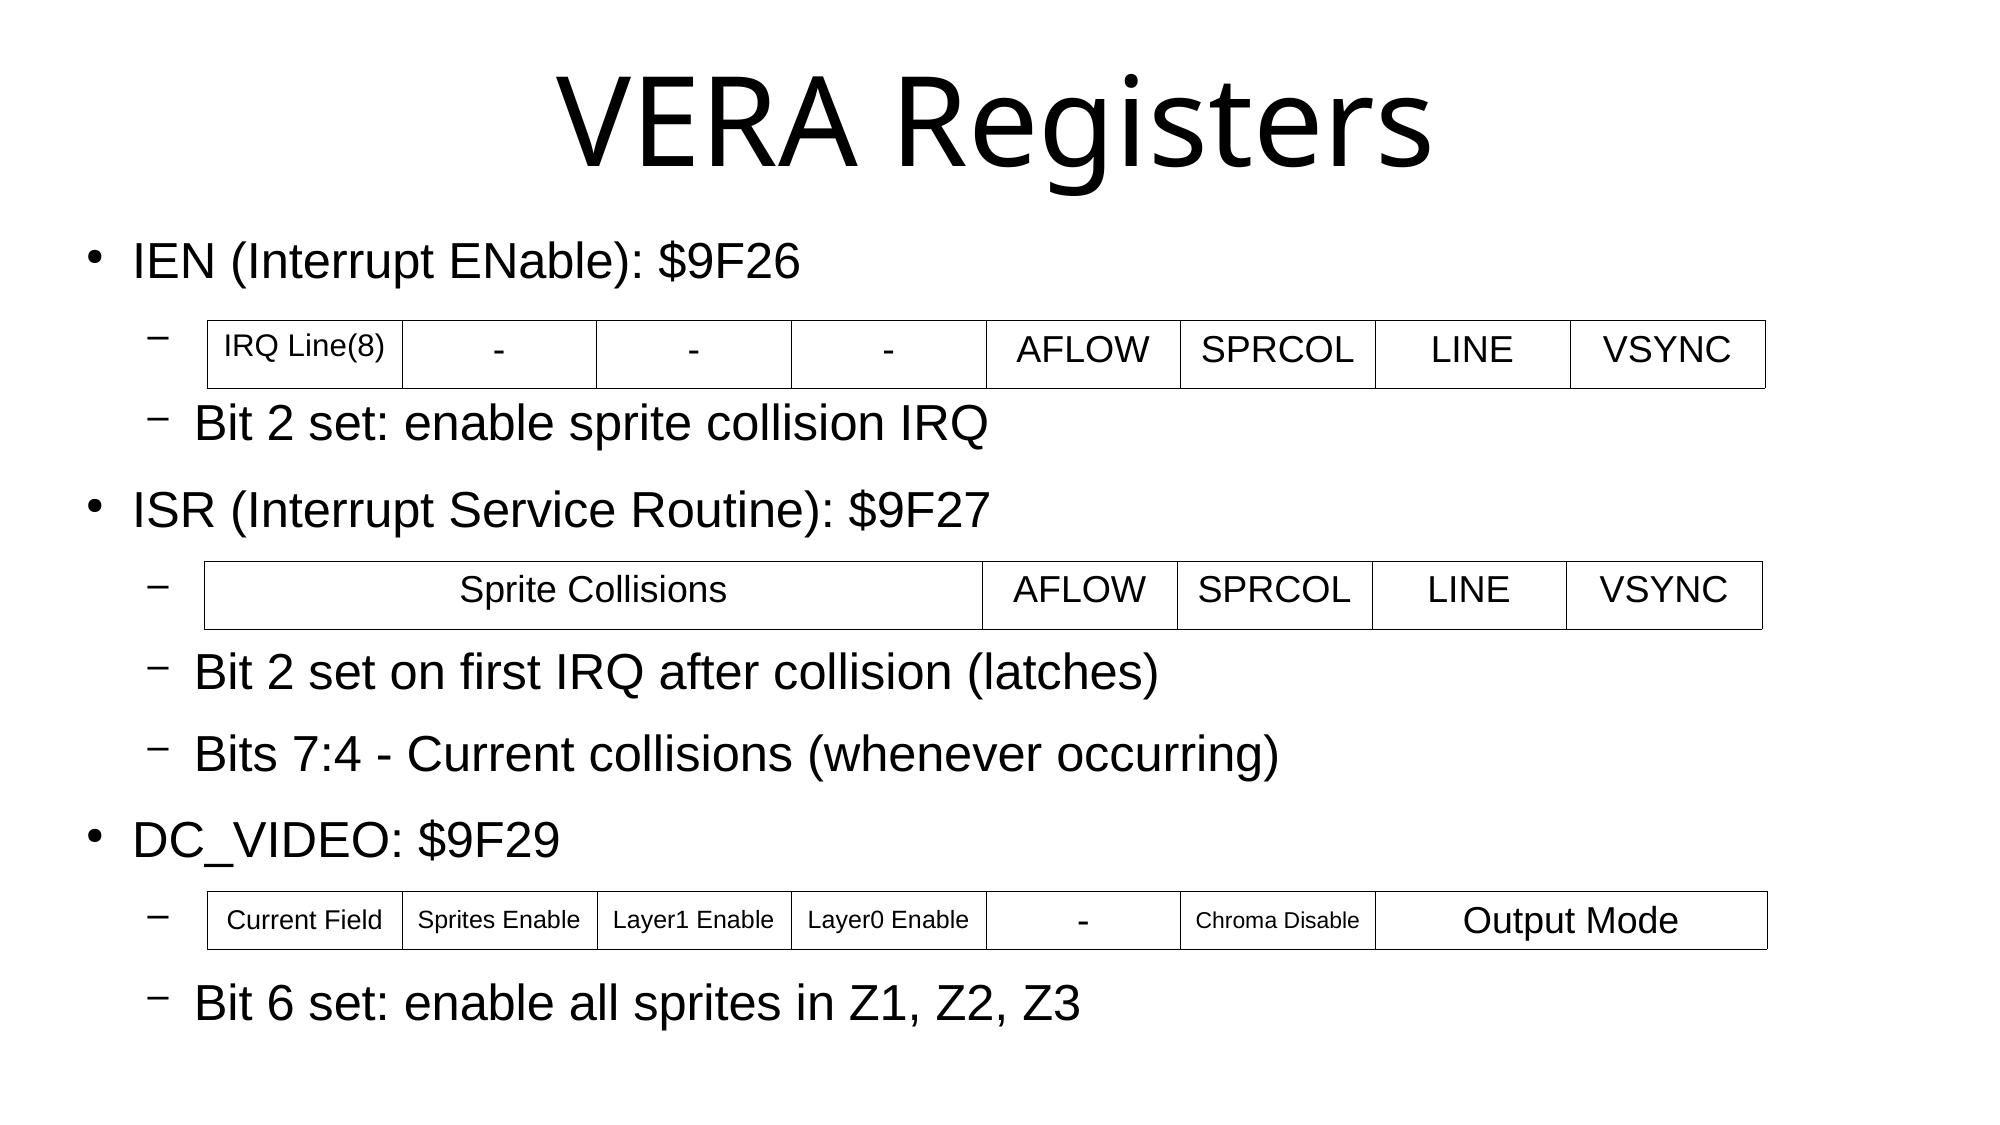

VERA Registers
# IEN (Interrupt ENable): $9F26
Bit 2 set: enable sprite collision IRQ
ISR (Interrupt Service Routine): $9F27
Bit 2 set on first IRQ after collision (latches)
Bits 7:4 - Current collisions (whenever occurring)
DC_VIDEO: $9F29
Bit 6 set: enable all sprites in Z1, Z2, Z3
| IRQ Line(8) | - | - | - | AFLOW | SPRCOL | LINE | VSYNC |
| --- | --- | --- | --- | --- | --- | --- | --- |
| Sprite Collisions | AFLOW | SPRCOL | LINE | VSYNC |
| --- | --- | --- | --- | --- |
| Current Field | Sprites Enable | Layer1 Enable | Layer0 Enable | - | Chroma Disable | Output Mode |
| --- | --- | --- | --- | --- | --- | --- |